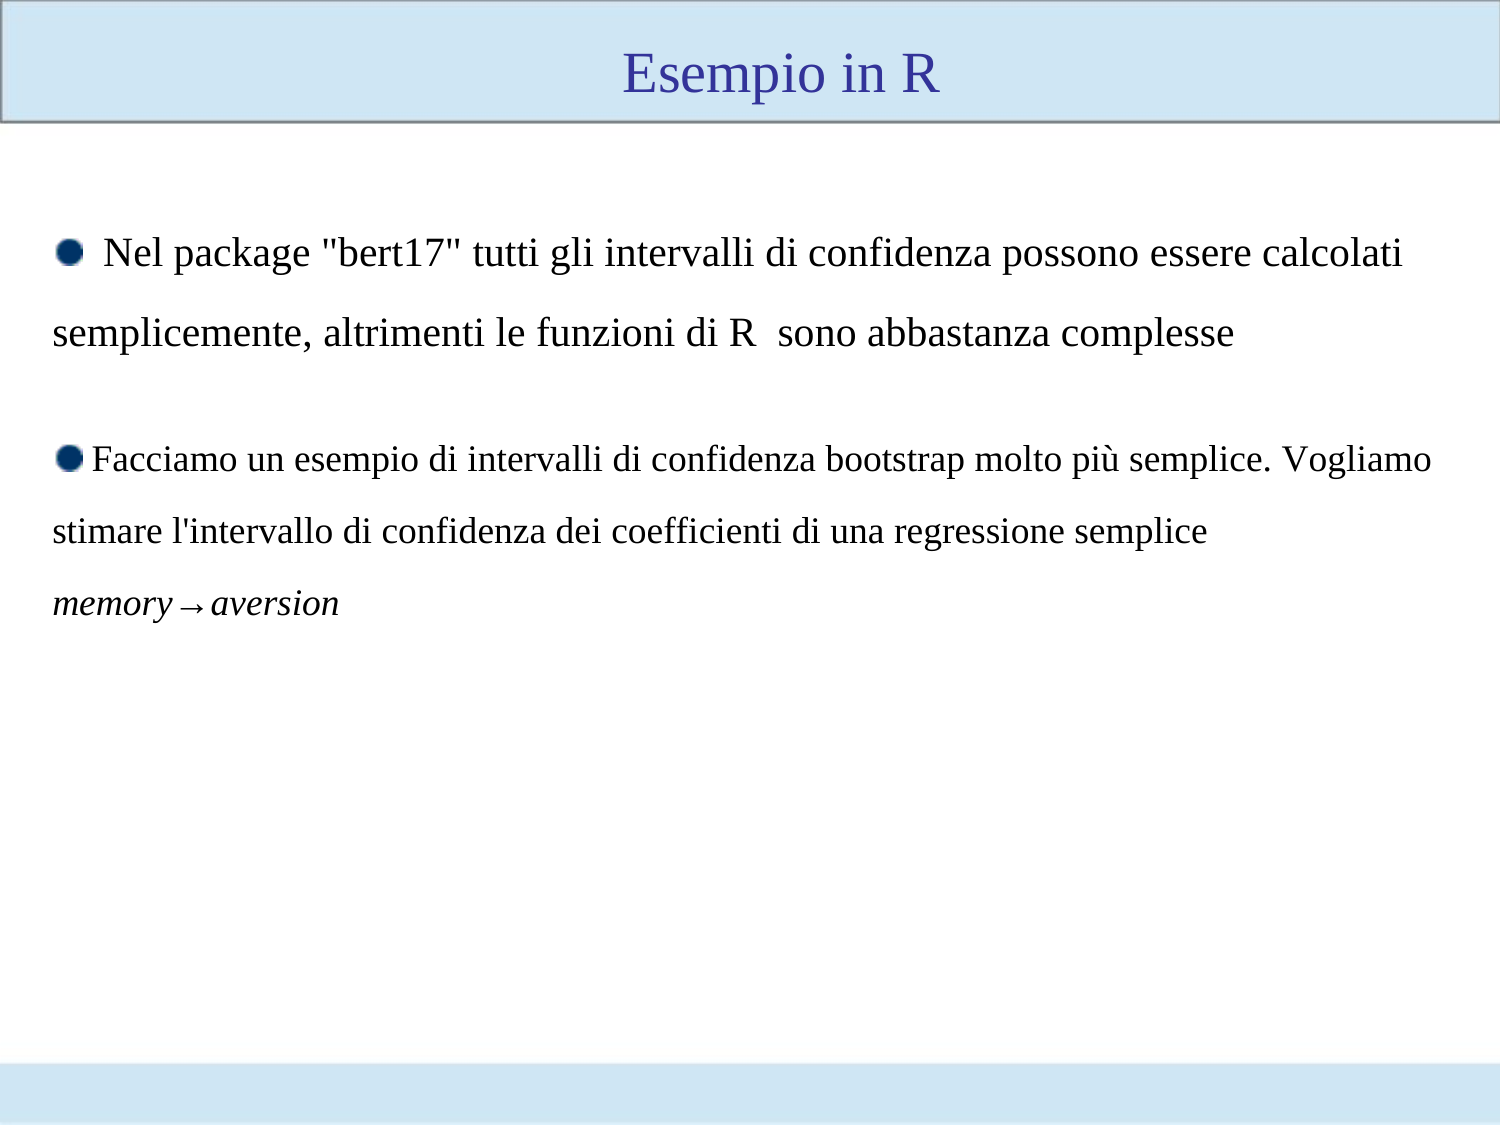

# Esempio in R
 Nel package "bert17" tutti gli intervalli di confidenza possono essere calcolati semplicemente, altrimenti le funzioni di R sono abbastanza complesse
 Facciamo un esempio di intervalli di confidenza bootstrap molto più semplice. Vogliamo stimare l'intervallo di confidenza dei coefficienti di una regressione semplice memory→aversion